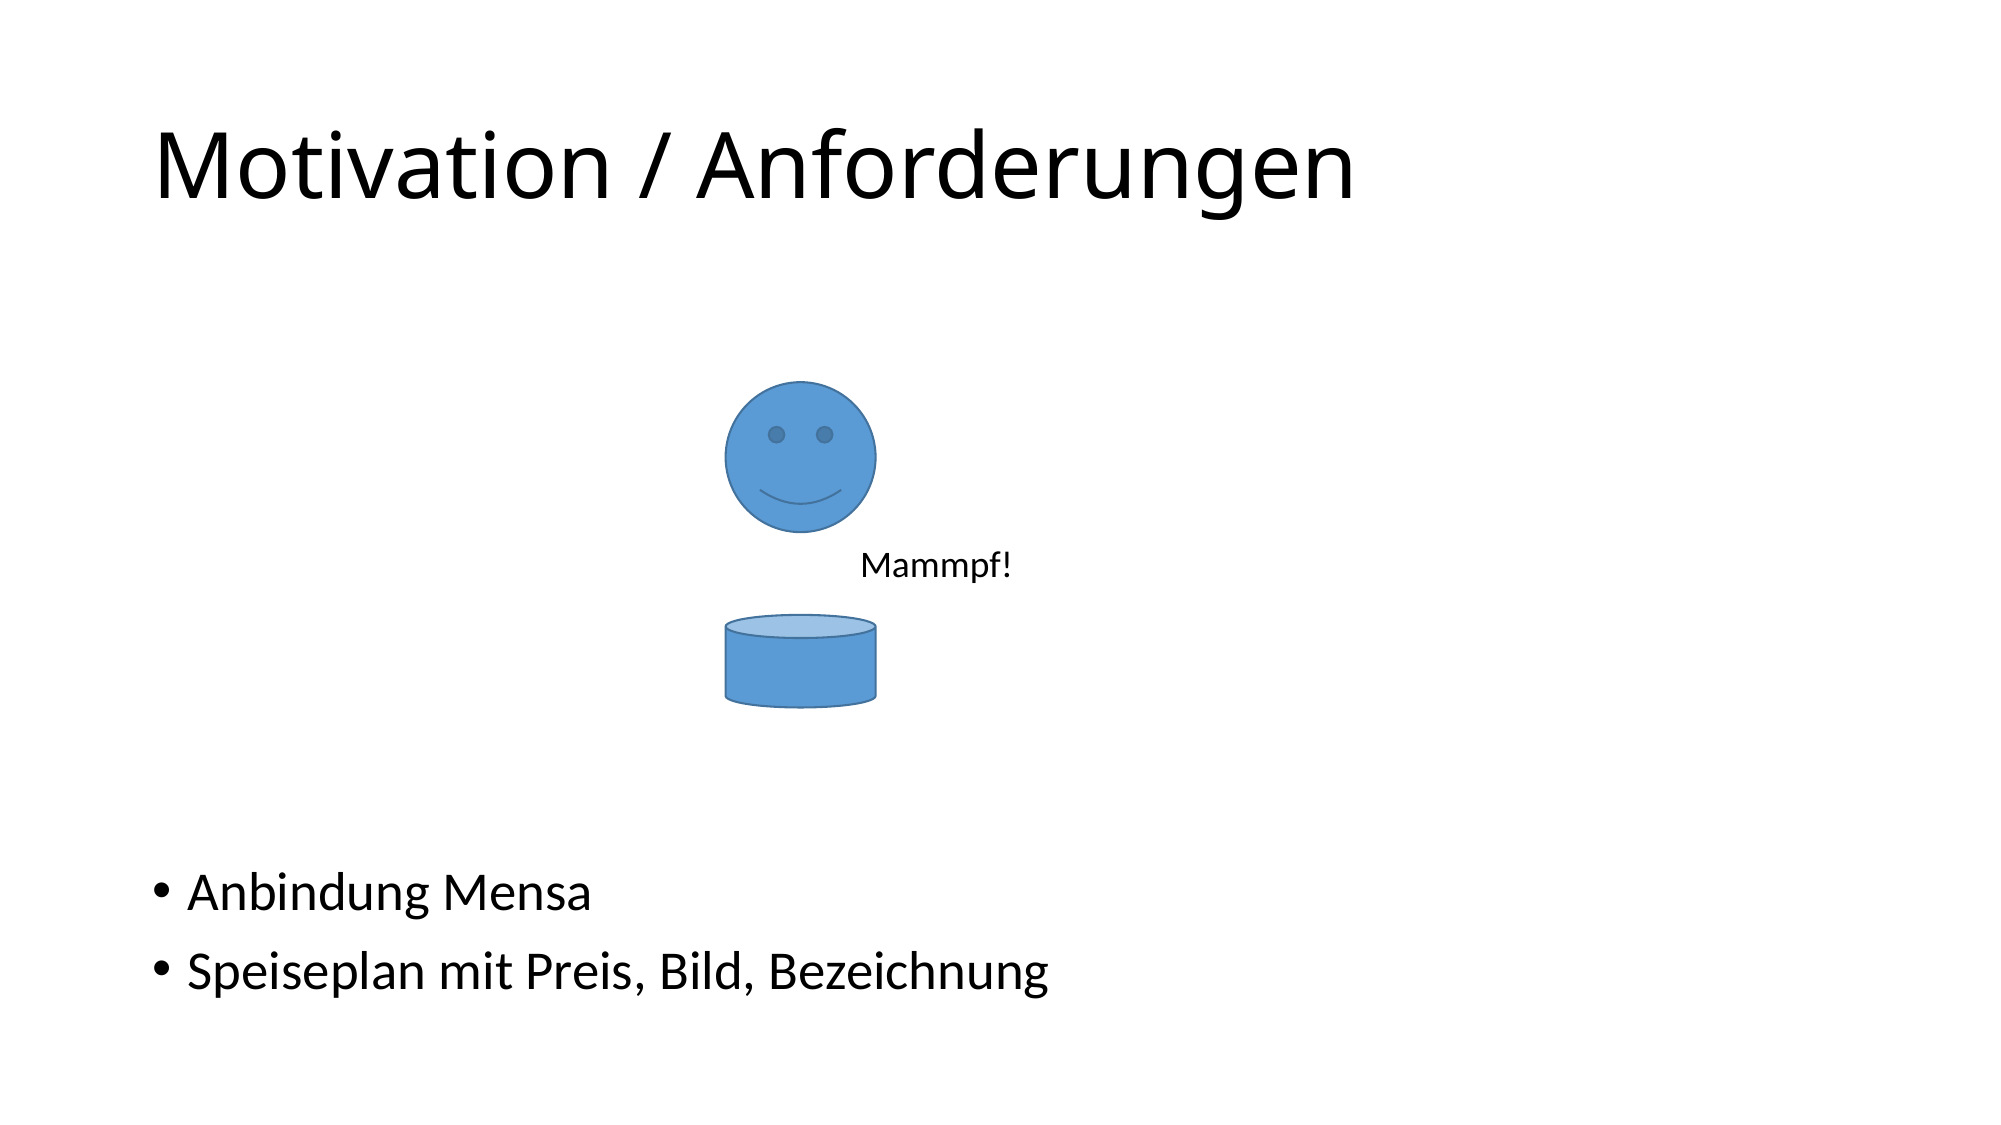

# Motivation / Anforderungen
Anbindung Mensa
Speiseplan mit Preis, Bild, Bezeichnung
Mammpf!